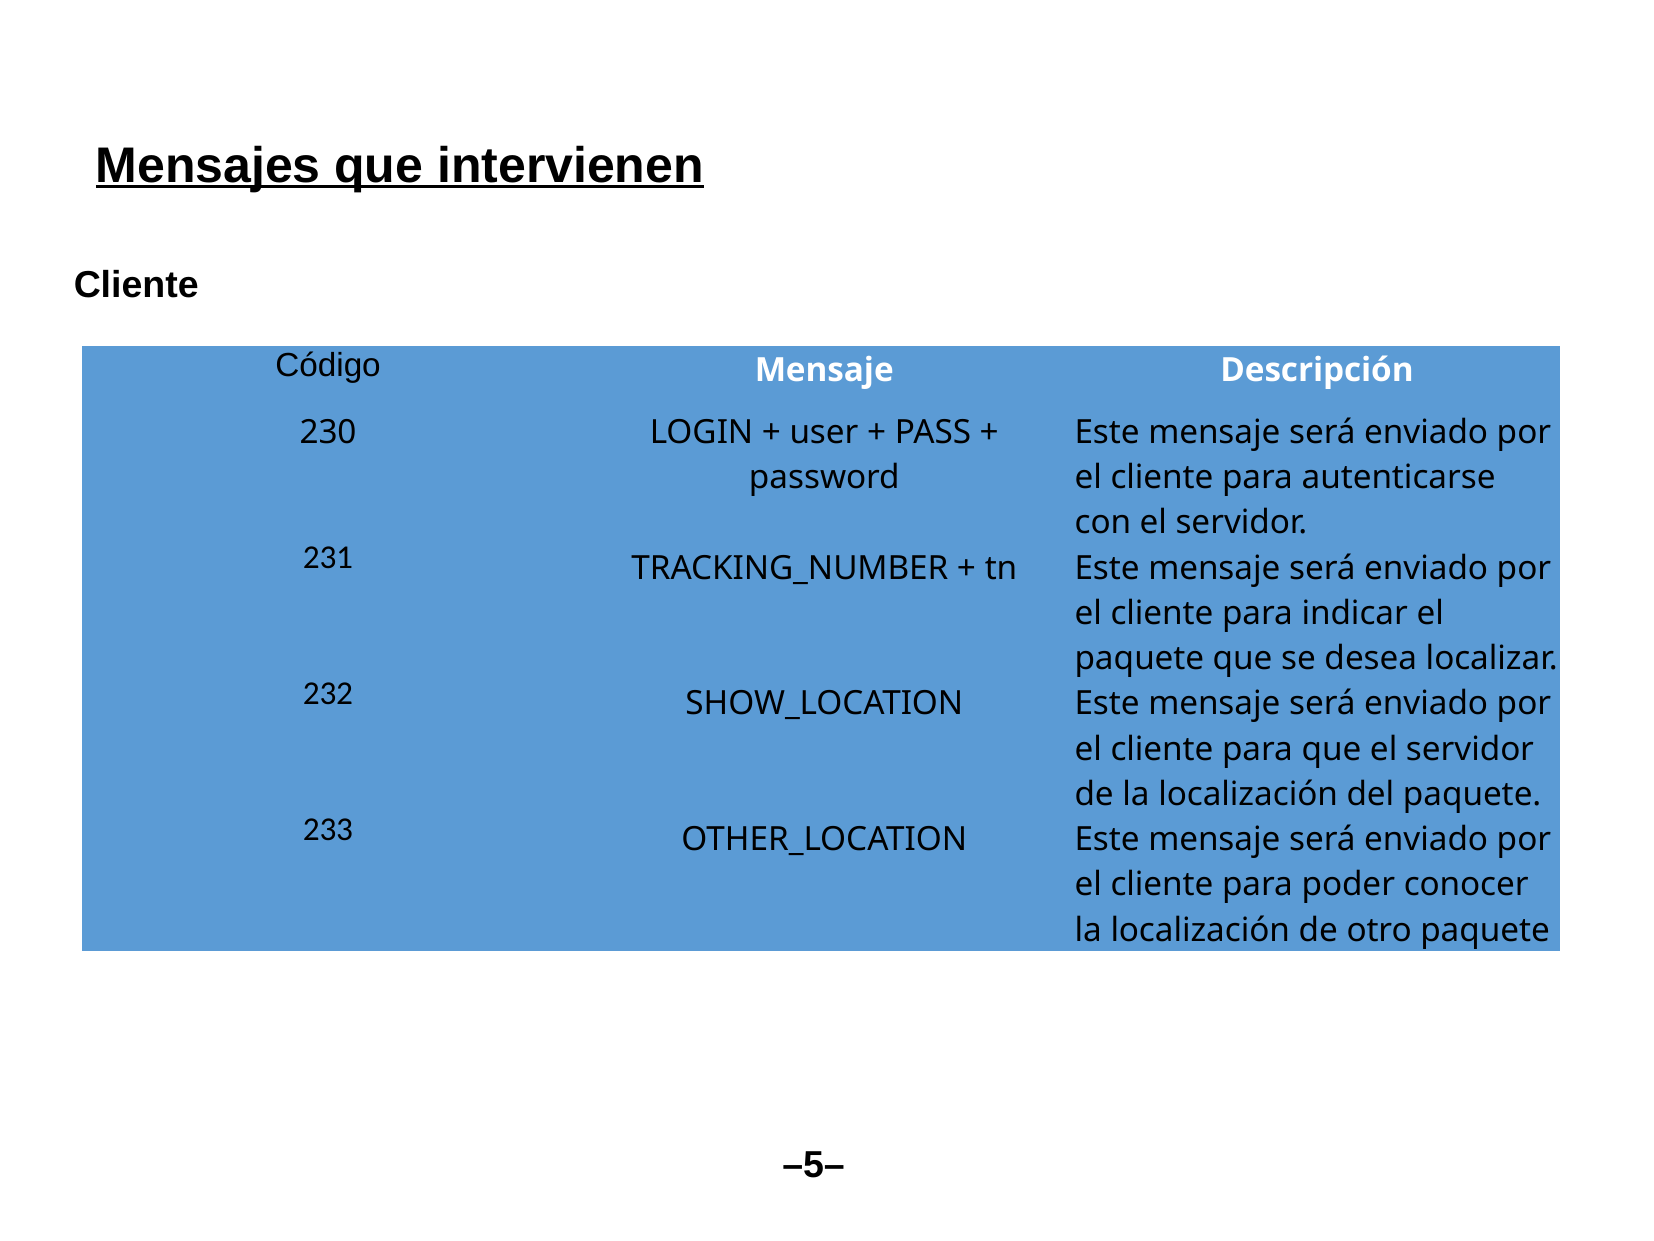

Mensajes que intervienen
Cliente
| Código | Mensaje | Descripción |
| --- | --- | --- |
| 230 | LOGIN + user + PASS + password | Este mensaje será enviado por el cliente para autenticarse con el servidor. |
| 231 | TRACKING\_NUMBER + tn | Este mensaje será enviado por el cliente para indicar el paquete que se desea localizar. |
| 232 | SHOW\_LOCATION | Este mensaje será enviado por el cliente para que el servidor de la localización del paquete. |
| 233 | OTHER\_LOCATION | Este mensaje será enviado por el cliente para poder conocer la localización de otro paquete |